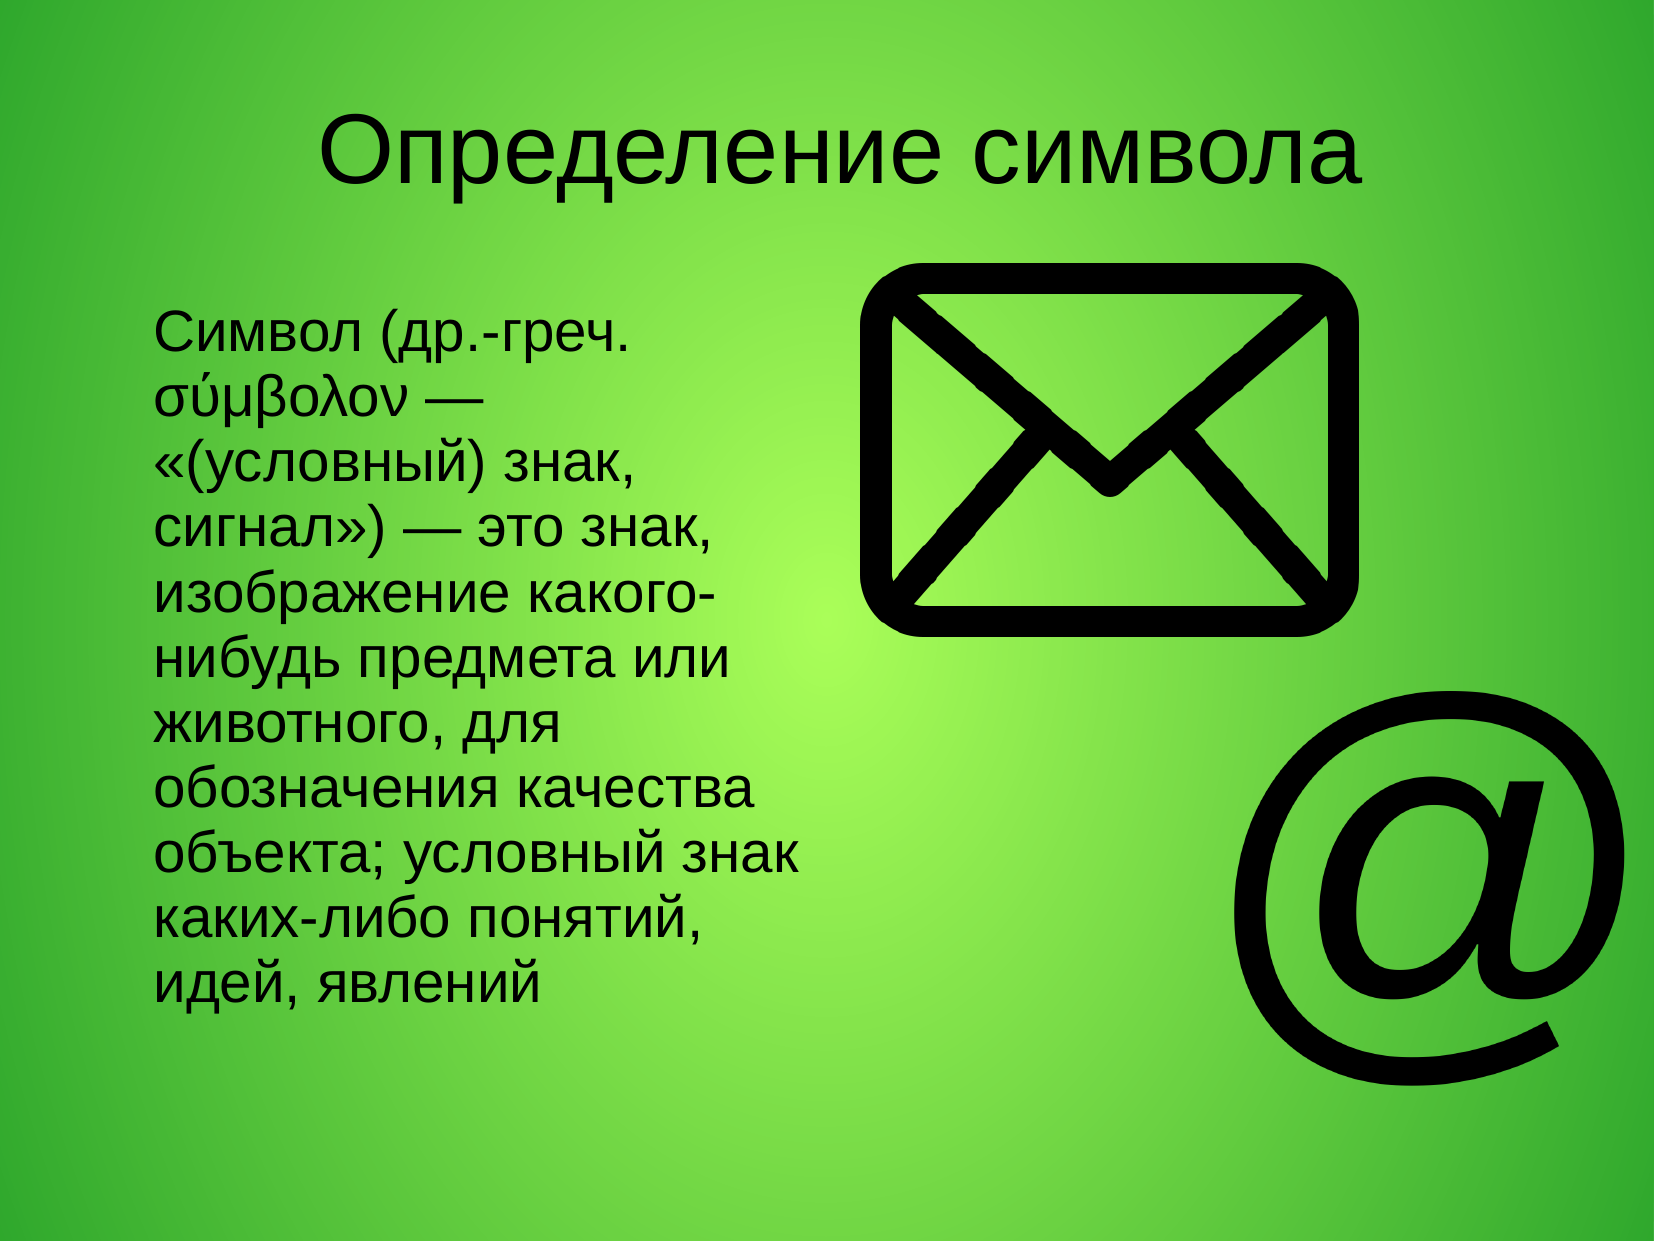

# Определение символа
Символ (др.-греч. σύμβολον — «(условный) знак, сигнал») — это знак, изображение какого-нибудь предмета или животного, для обозначения качества объекта; условный знак каких-либо понятий, идей, явлений